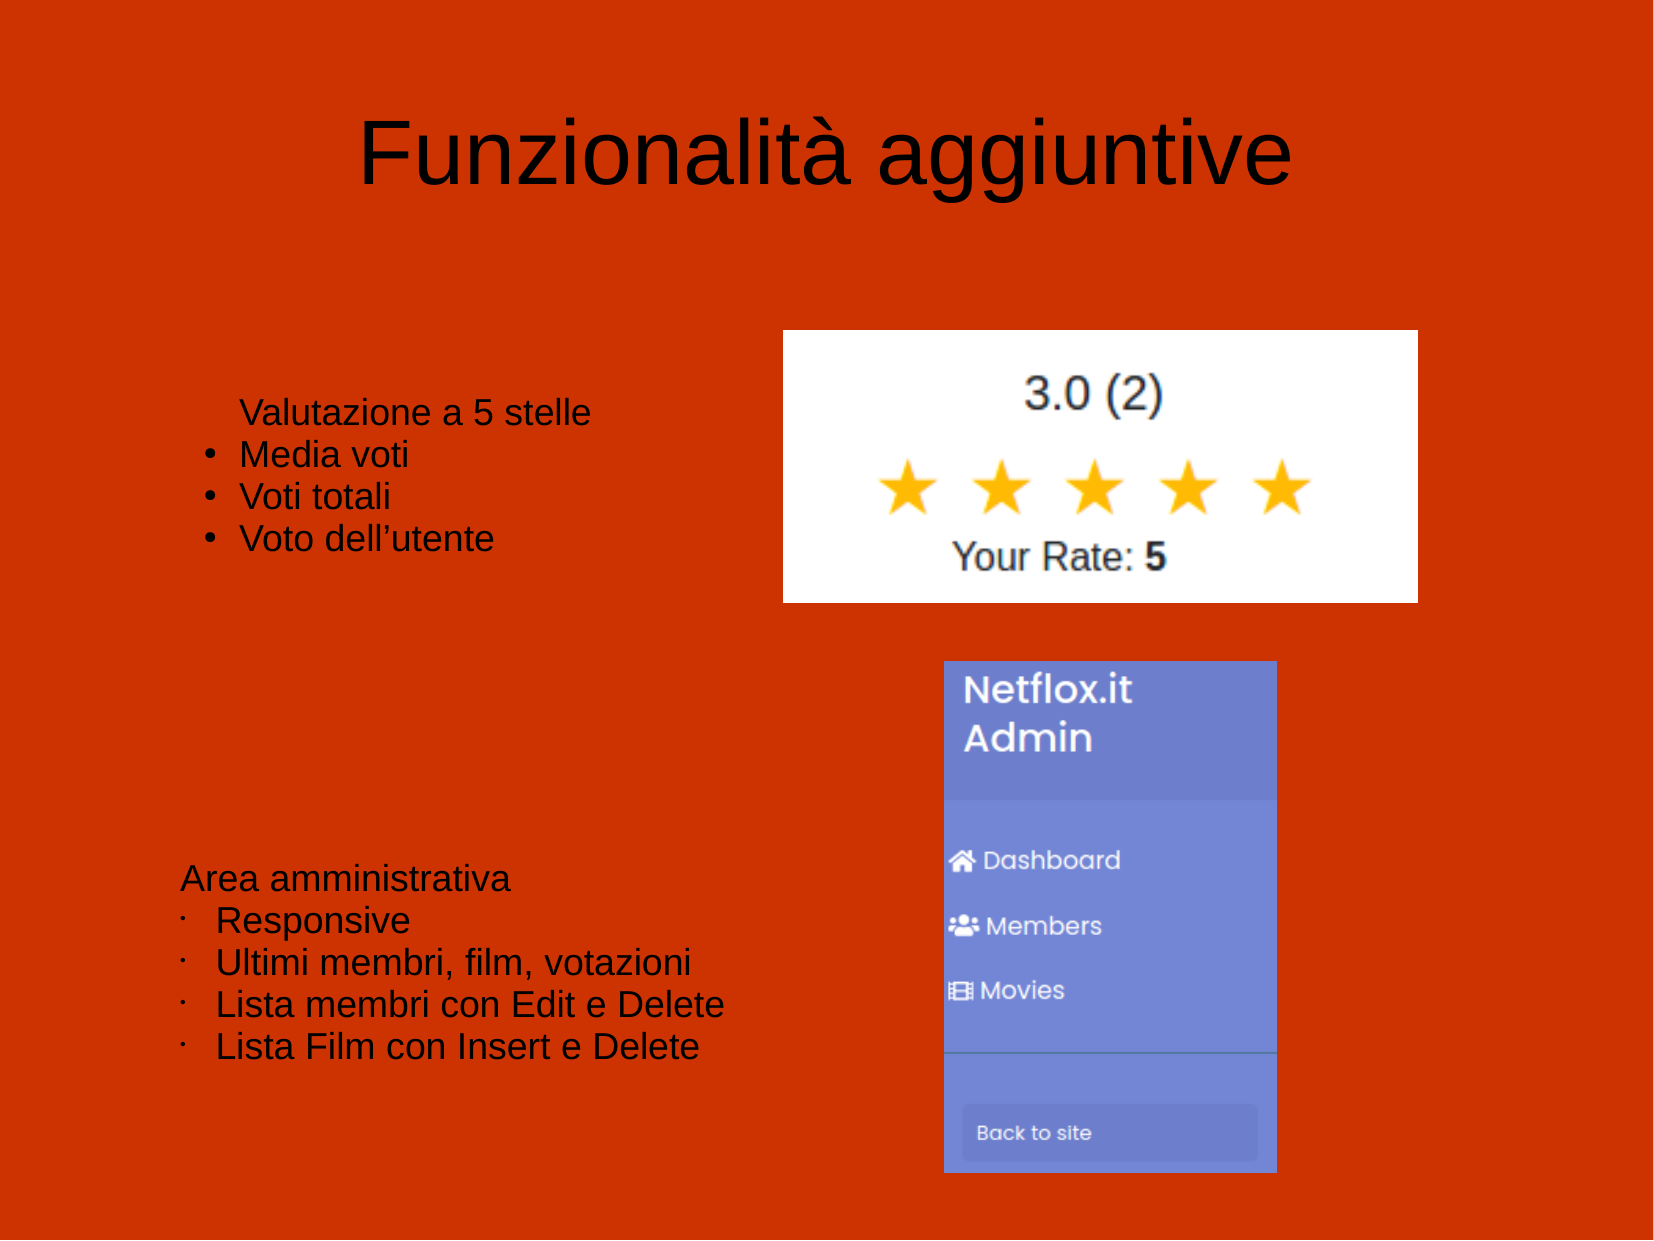

# Funzionalità aggiuntive
Valutazione a 5 stelle
Media voti
Voti totali
Voto dell’utente
Area amministrativa
Responsive
Ultimi membri, film, votazioni
Lista membri con Edit e Delete
Lista Film con Insert e Delete